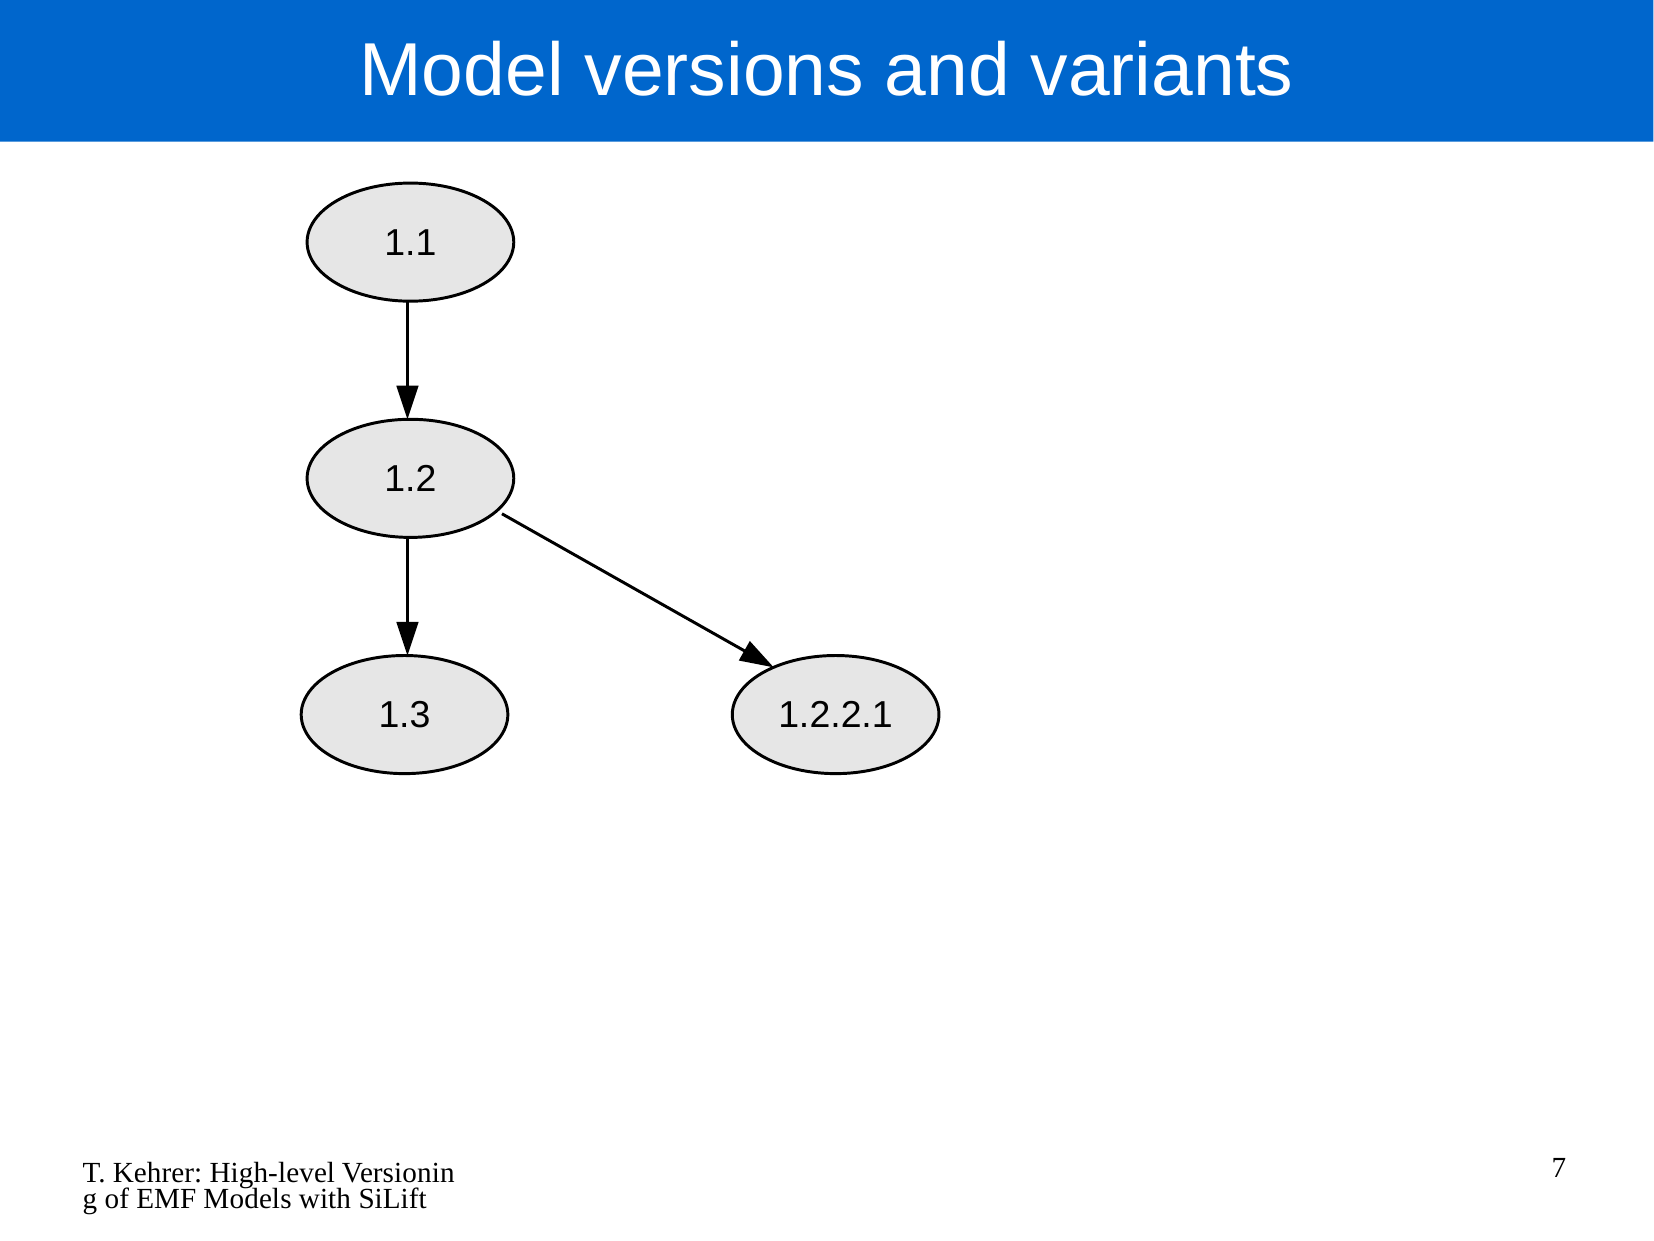

# Model versions and variants
1.1
1.2
1.3
1.2.2.1
7
T. Kehrer: High-level Versioning of EMF Models with SiLift